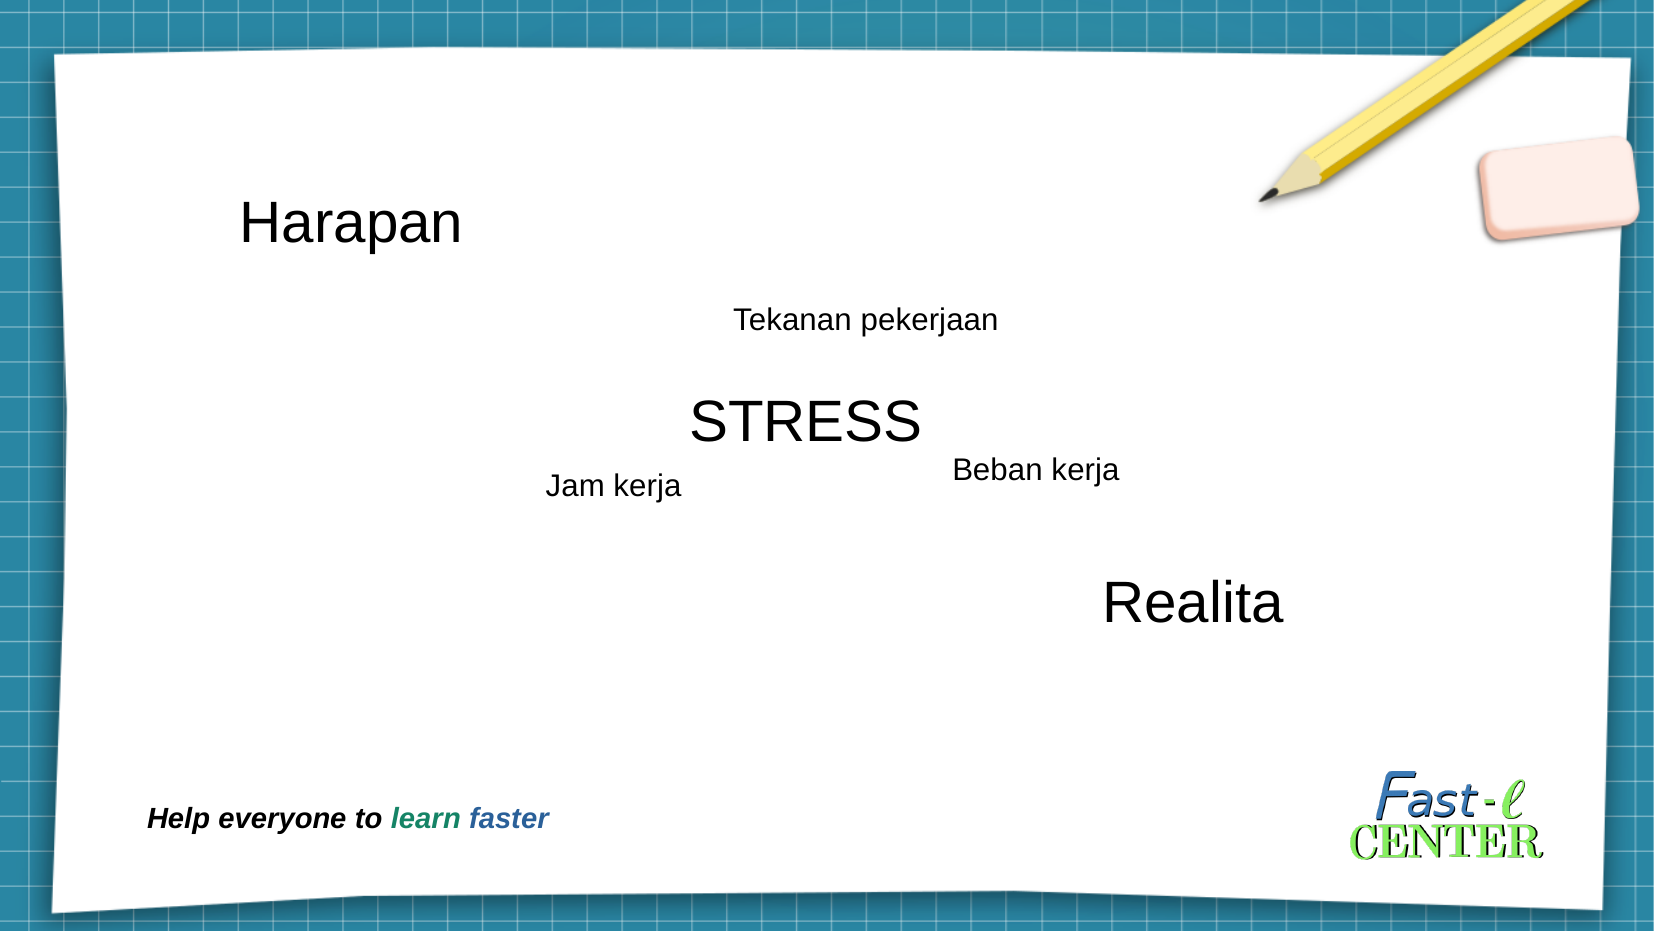

Harapan
Tekanan pekerjaan
STRESS
Beban kerja
Jam kerja
Realita
Help everyone to learn faster